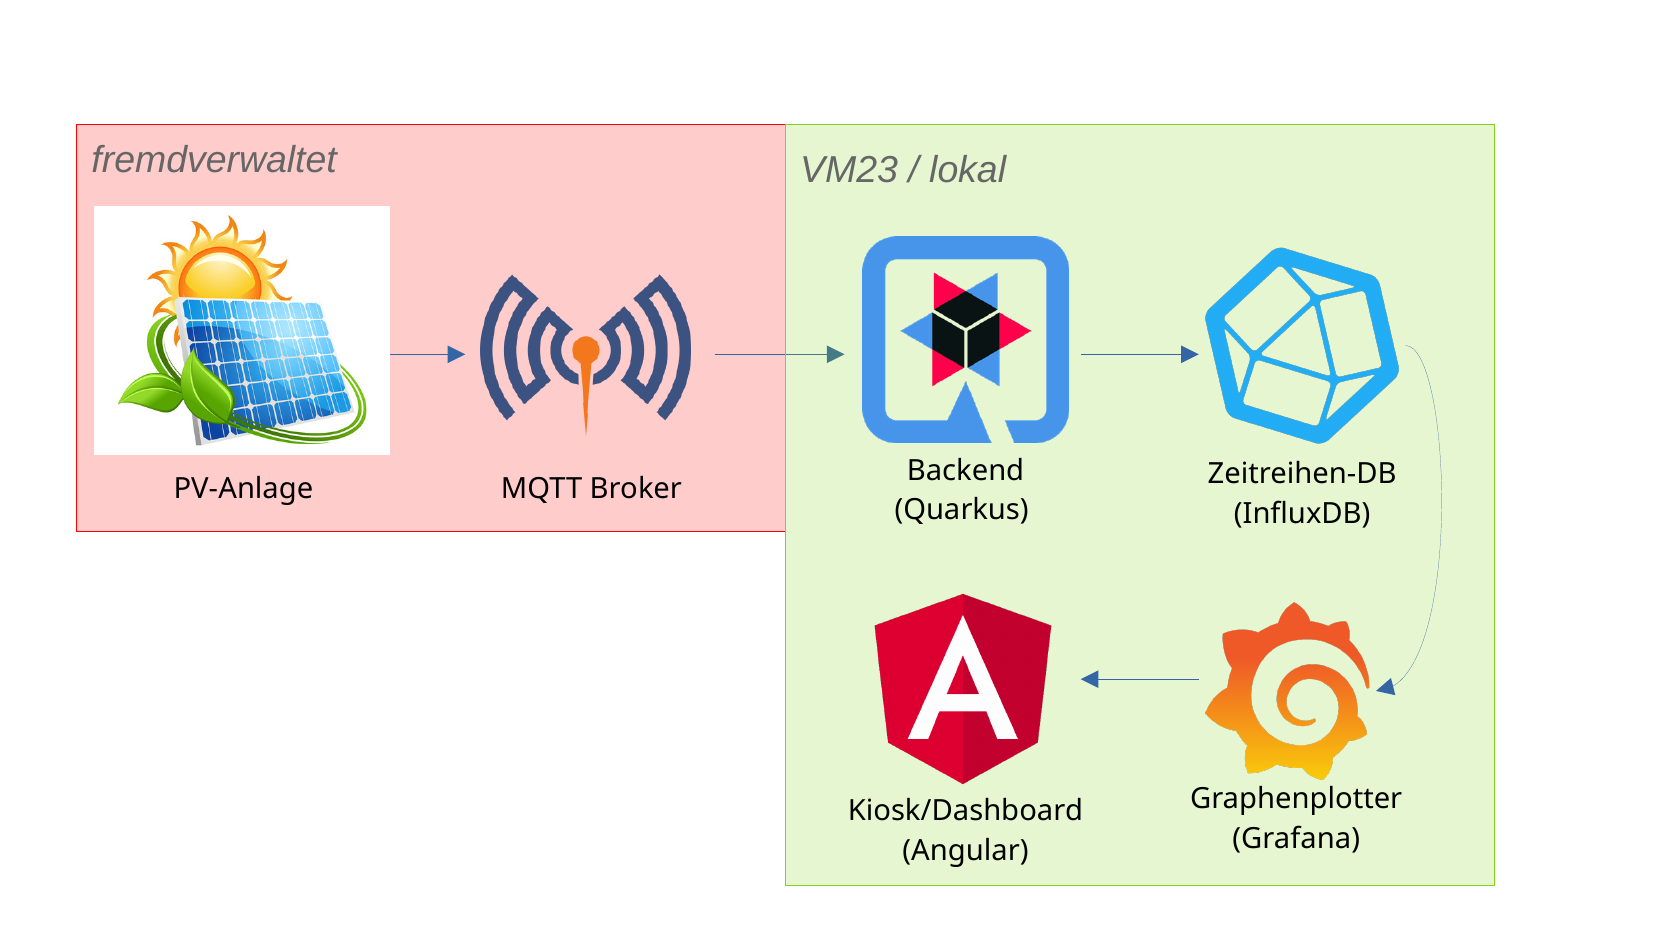

fremdverwaltet
VM23 / lokal
Backend
(Quarkus)
Zeitreihen-DB
(InfluxDB)
 PV-Anlage MQTT Broker
Graphenplotter
(Grafana)
Kiosk/Dashboard
(Angular)